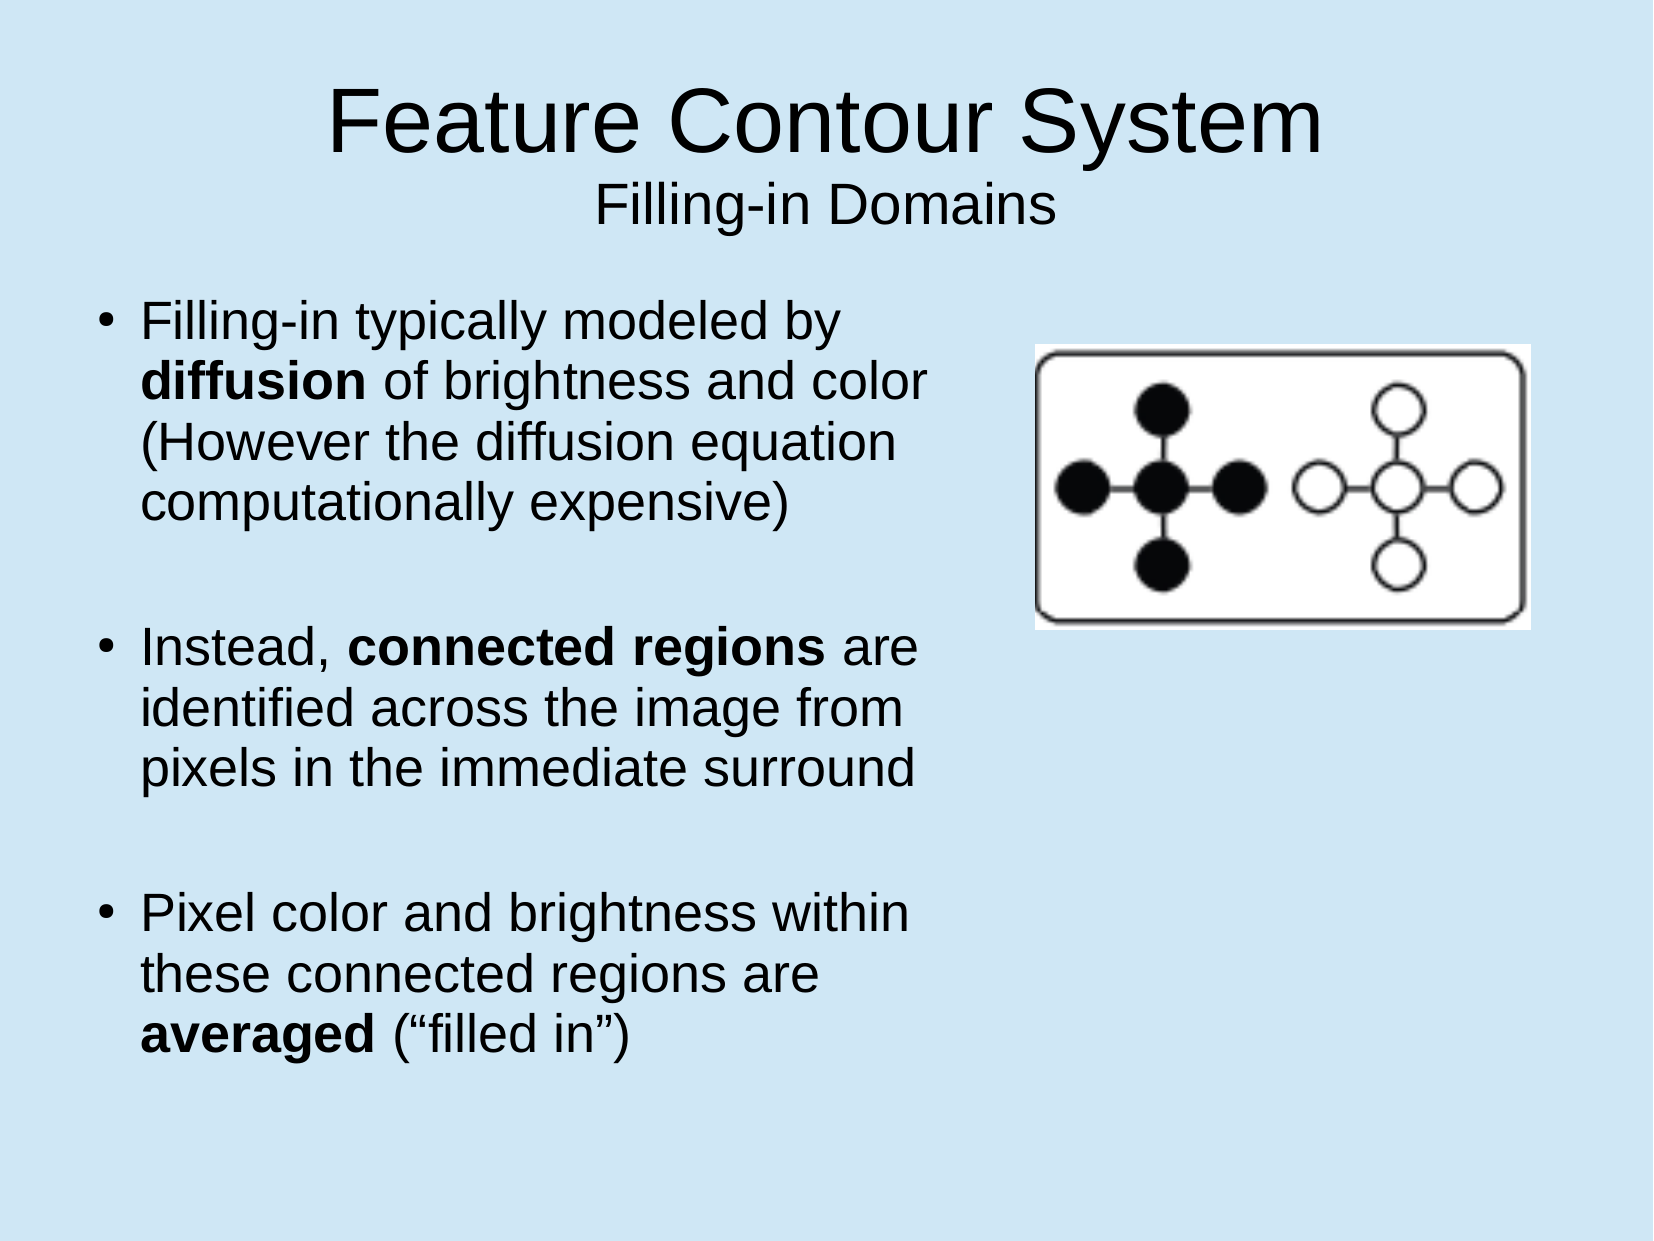

# Feature Contour System Filling-in Domains
Filling-in typically modeled by diffusion of brightness and color (However the diffusion equation computationally expensive)
Instead, connected regions are identified across the image from pixels in the immediate surround
Pixel color and brightness within these connected regions are averaged (“filled in”)